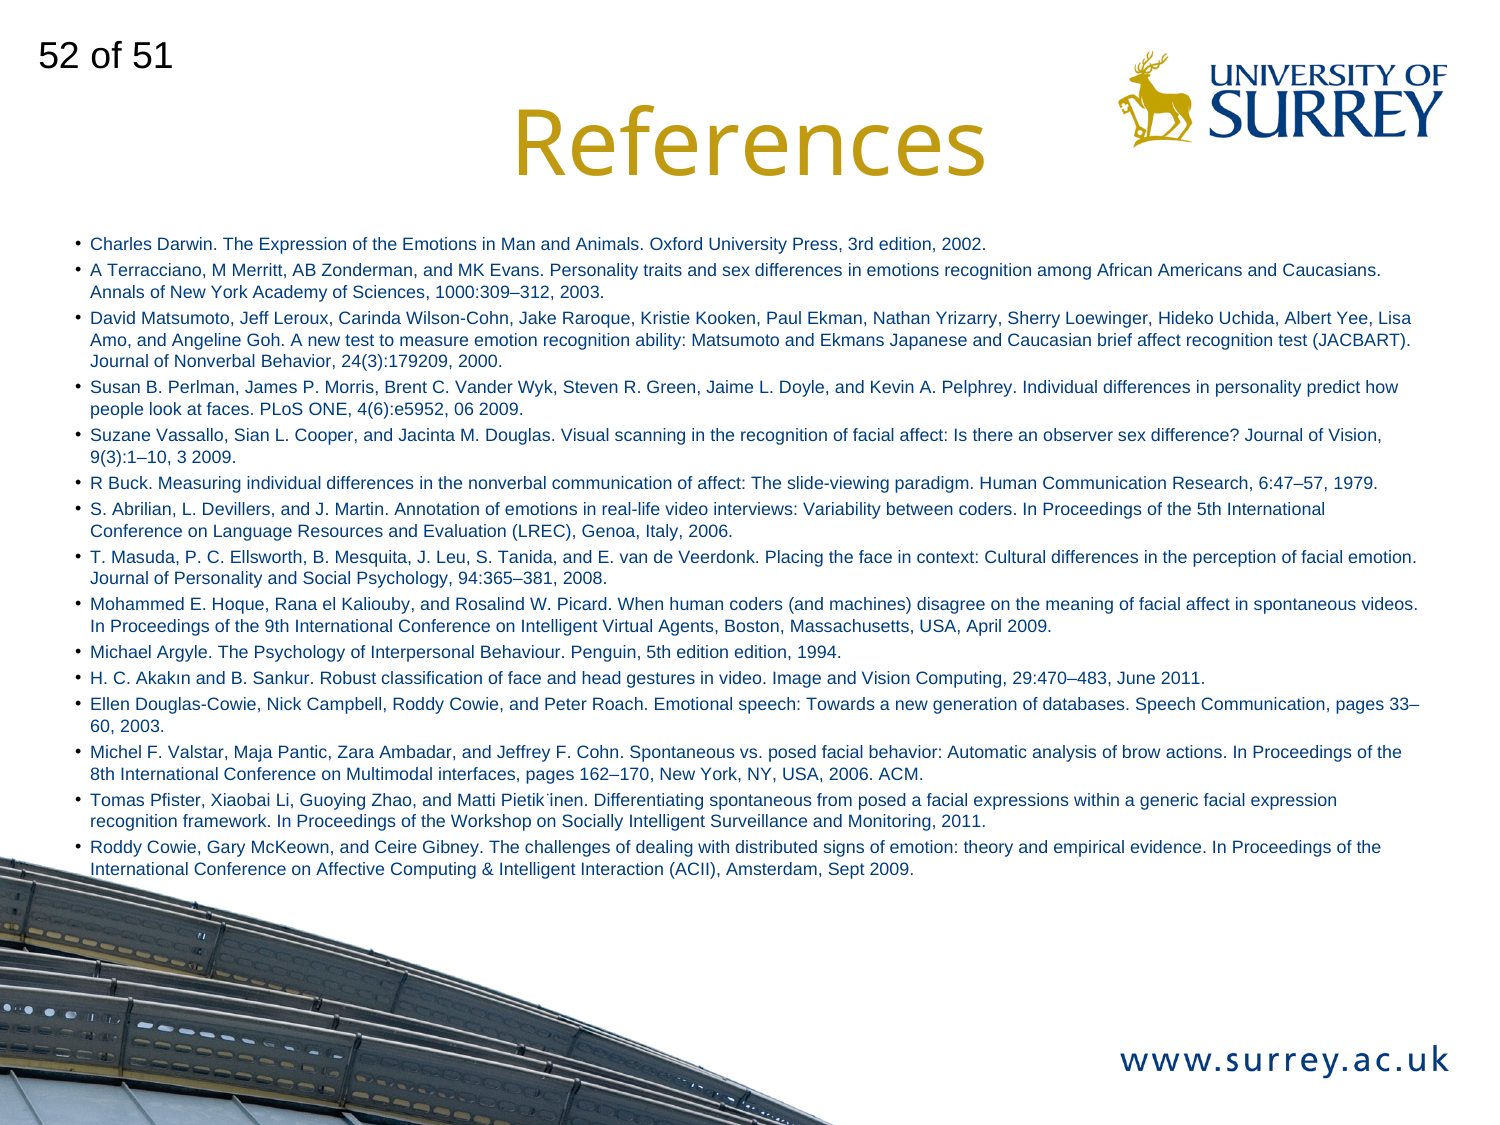

# References
Charles Darwin. The Expression of the Emotions in Man and Animals. Oxford University Press, 3rd edition, 2002.
A Terracciano, M Merritt, AB Zonderman, and MK Evans. Personality traits and sex differences in emotions recognition among African Americans and Caucasians. Annals of New York Academy of Sciences, 1000:309–312, 2003.
David Matsumoto, Jeff Leroux, Carinda Wilson-Cohn, Jake Raroque, Kristie Kooken, Paul Ekman, Nathan Yrizarry, Sherry Loewinger, Hideko Uchida, Albert Yee, Lisa Amo, and Angeline Goh. A new test to measure emotion recognition ability: Matsumoto and Ekmans Japanese and Caucasian brief affect recognition test (JACBART). Journal of Nonverbal Behavior, 24(3):179209, 2000.
Susan B. Perlman, James P. Morris, Brent C. Vander Wyk, Steven R. Green, Jaime L. Doyle, and Kevin A. Pelphrey. Individual differences in personality predict how people look at faces. PLoS ONE, 4(6):e5952, 06 2009.
Suzane Vassallo, Sian L. Cooper, and Jacinta M. Douglas. Visual scanning in the recognition of facial affect: Is there an observer sex difference? Journal of Vision, 9(3):1–10, 3 2009.
R Buck. Measuring individual differences in the nonverbal communication of affect: The slide-viewing paradigm. Human Communication Research, 6:47–57, 1979.
S. Abrilian, L. Devillers, and J. Martin. Annotation of emotions in real-life video interviews: Variability between coders. In Proceedings of the 5th International Conference on Language Resources and Evaluation (LREC), Genoa, Italy, 2006.
T. Masuda, P. C. Ellsworth, B. Mesquita, J. Leu, S. Tanida, and E. van de Veerdonk. Placing the face in context: Cultural differences in the perception of facial emotion. Journal of Personality and Social Psychology, 94:365–381, 2008.
Mohammed E. Hoque, Rana el Kaliouby, and Rosalind W. Picard. When human coders (and machines) disagree on the meaning of facial affect in spontaneous videos. In Proceedings of the 9th International Conference on Intelligent Virtual Agents, Boston, Massachusetts, USA, April 2009.
Michael Argyle. The Psychology of Interpersonal Behaviour. Penguin, 5th edition edition, 1994.
H. C. Akakın and B. Sankur. Robust classification of face and head gestures in video. Image and Vision Computing, 29:470–483, June 2011.
Ellen Douglas-Cowie, Nick Campbell, Roddy Cowie, and Peter Roach. Emotional speech: Towards a new generation of databases. Speech Communication, pages 33–60, 2003.
Michel F. Valstar, Maja Pantic, Zara Ambadar, and Jeffrey F. Cohn. Spontaneous vs. posed facial behavior: Automatic analysis of brow actions. In Proceedings of the 8th International Conference on Multimodal interfaces, pages 162–170, New York, NY, USA, 2006. ACM.
Tomas Pfister, Xiaobai Li, Guoying Zhao, and Matti Pietik ̈inen. Differentiating spontaneous from posed a facial expressions within a generic facial expression recognition framework. In Proceedings of the Workshop on Socially Intelligent Surveillance and Monitoring, 2011.
Roddy Cowie, Gary McKeown, and Ceire Gibney. The challenges of dealing with distributed signs of emotion: theory and empirical evidence. In Proceedings of the International Conference on Affective Computing & Intelligent Interaction (ACII), Amsterdam, Sept 2009.